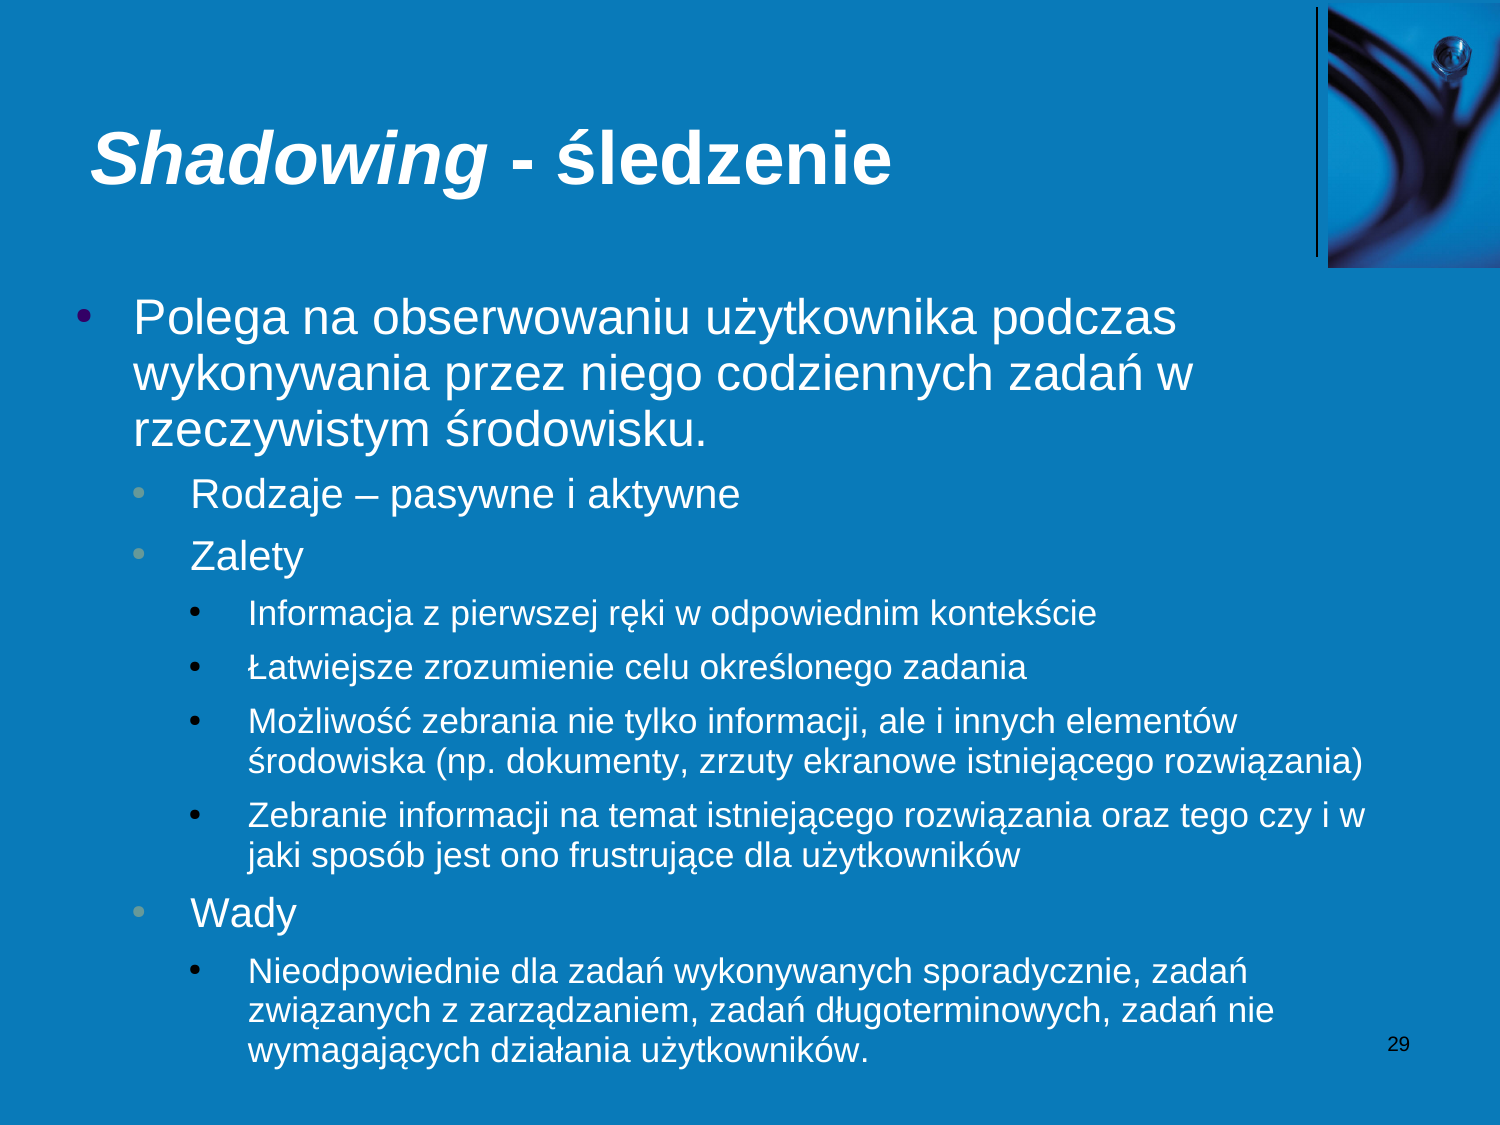

# Shadowing - śledzenie
Polega na obserwowaniu użytkownika podczas wykonywania przez niego codziennych zadań w rzeczywistym środowisku.
Rodzaje – pasywne i aktywne
Zalety
Informacja z pierwszej ręki w odpowiednim kontekście
Łatwiejsze zrozumienie celu określonego zadania
Możliwość zebrania nie tylko informacji, ale i innych elementów środowiska (np. dokumenty, zrzuty ekranowe istniejącego rozwiązania)
Zebranie informacji na temat istniejącego rozwiązania oraz tego czy i w jaki sposób jest ono frustrujące dla użytkowników
Wady
Nieodpowiednie dla zadań wykonywanych sporadycznie, zadań związanych z zarządzaniem, zadań długoterminowych, zadań nie wymagających działania użytkowników.
29